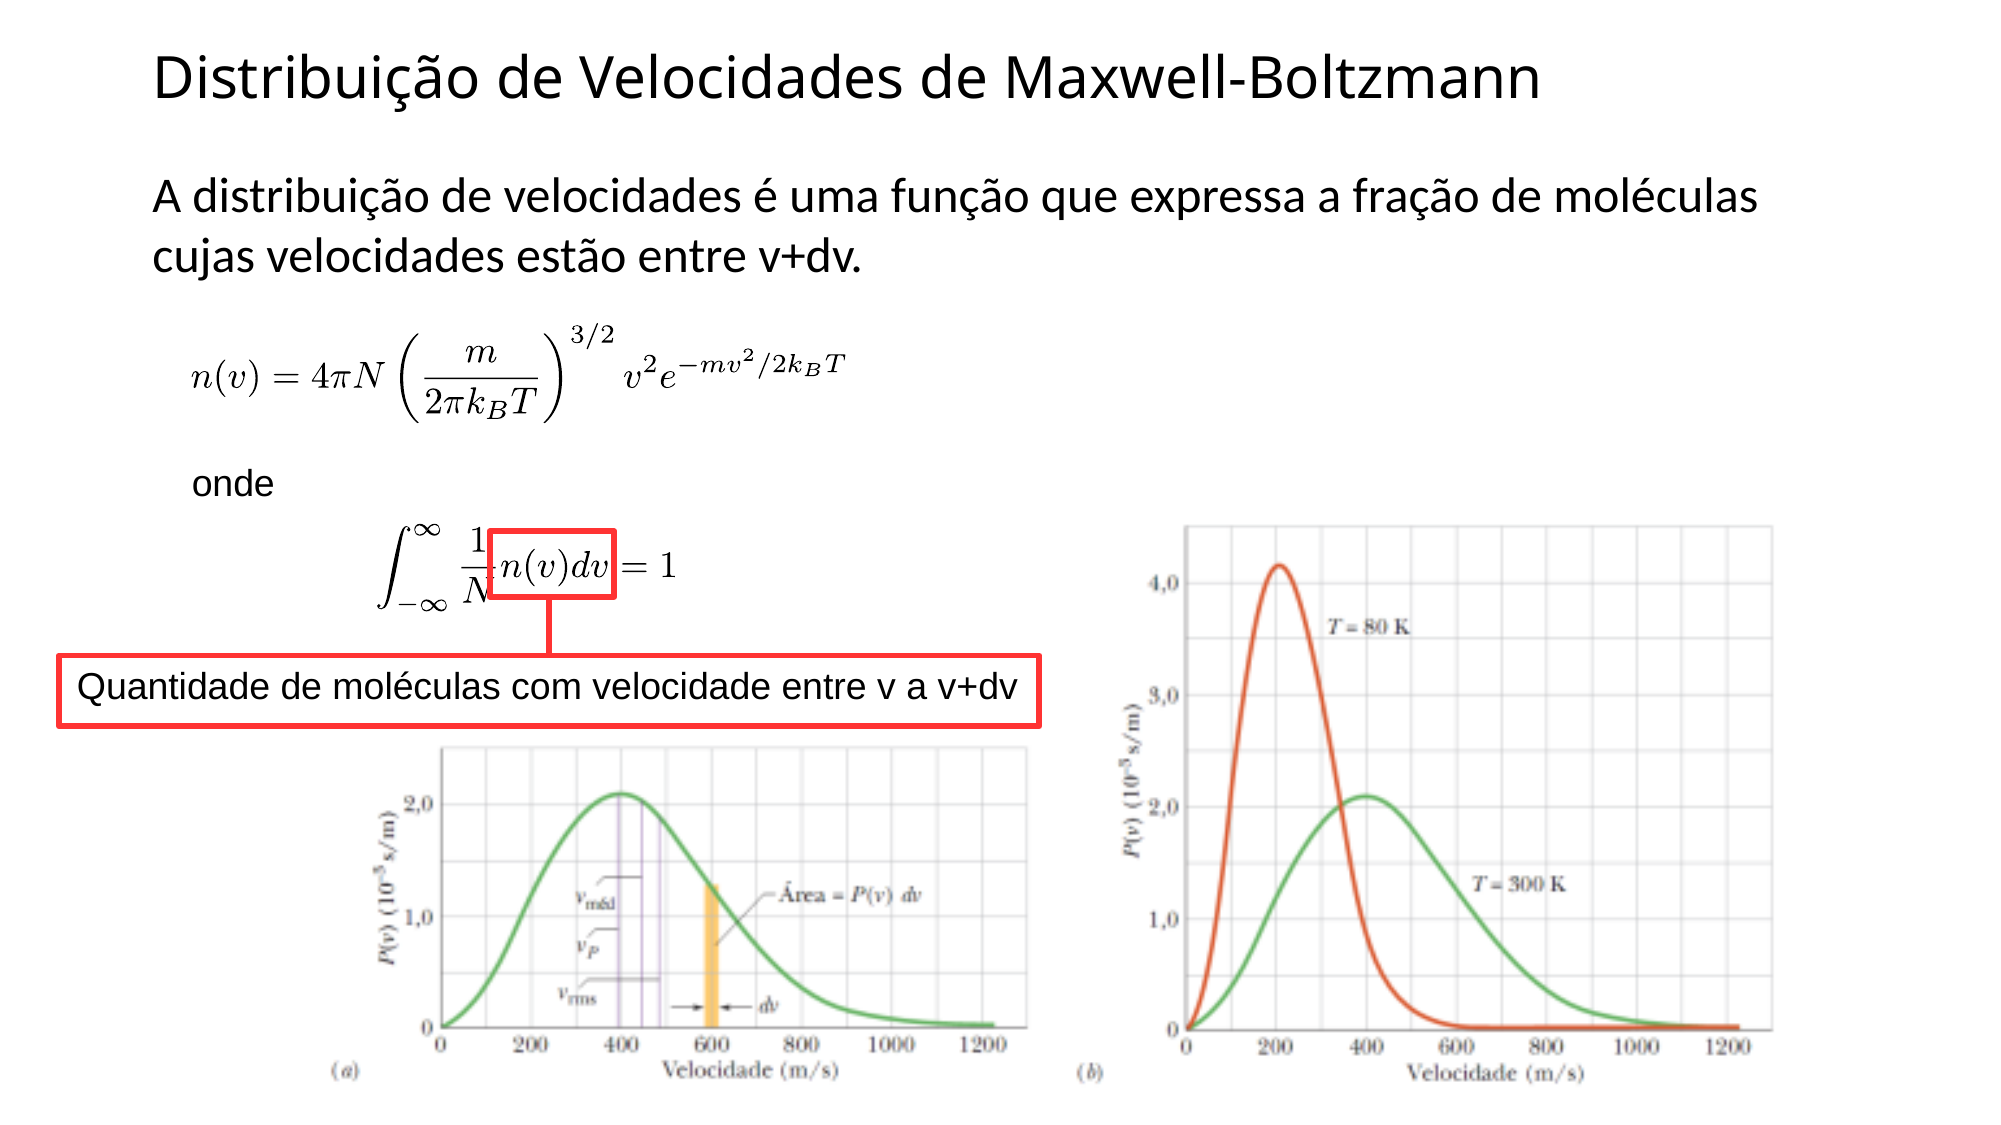

# Distribuição de Velocidades de Maxwell-Boltzmann
A distribuição de velocidades é uma função que expressa a fração de moléculas cujas velocidades estão entre v+dv.
onde
Quantidade de moléculas com velocidade entre v a v+dv